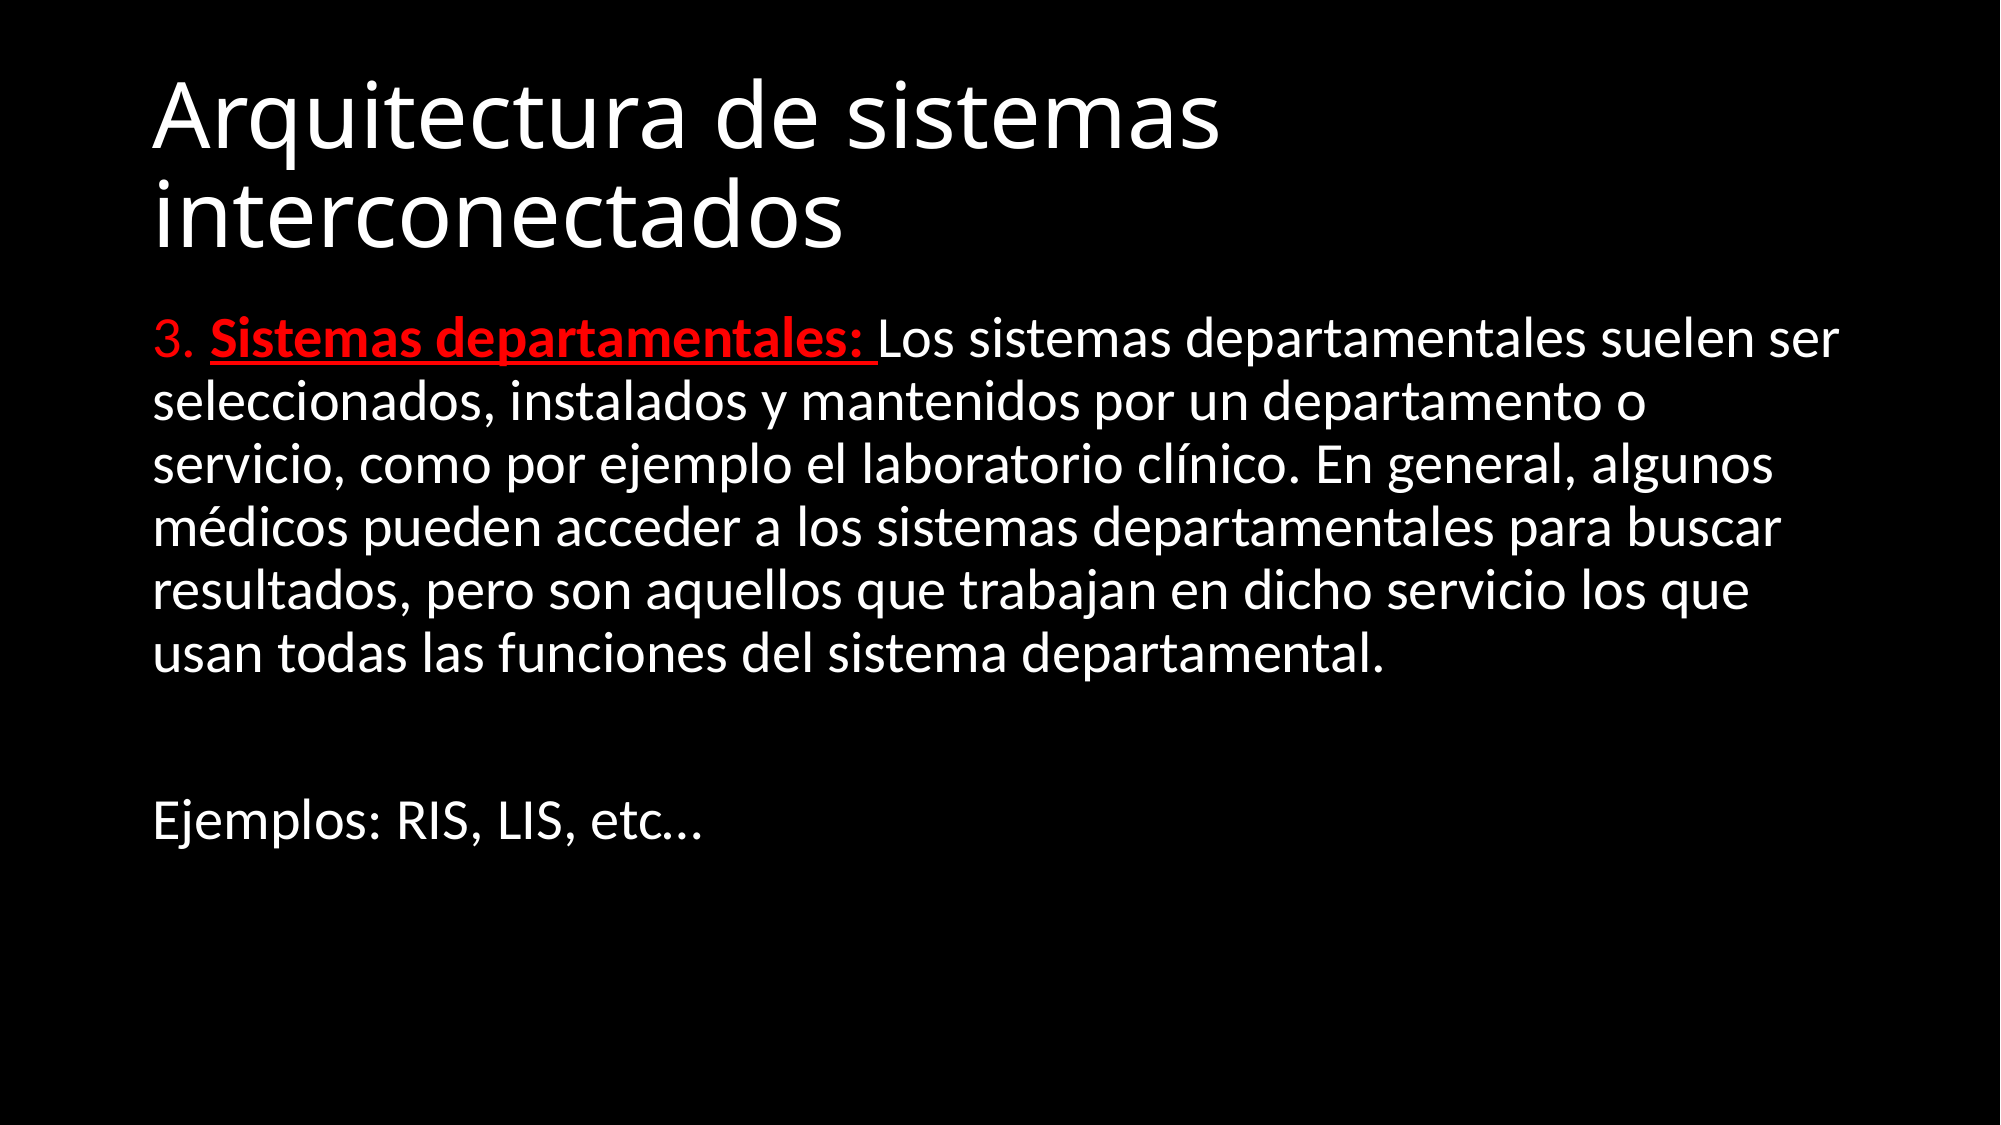

# Arquitectura de sistemas interconectados
3. Sistemas departamentales: Los sistemas departamentales suelen ser seleccionados, instalados y mantenidos por un departamento o servicio, como por ejemplo el laboratorio clínico. En general, algunos médicos pueden acceder a los sistemas departamentales para buscar resultados, pero son aquellos que trabajan en dicho servicio los que usan todas las funciones del sistema departamental.
Ejemplos: RIS, LIS, etc…